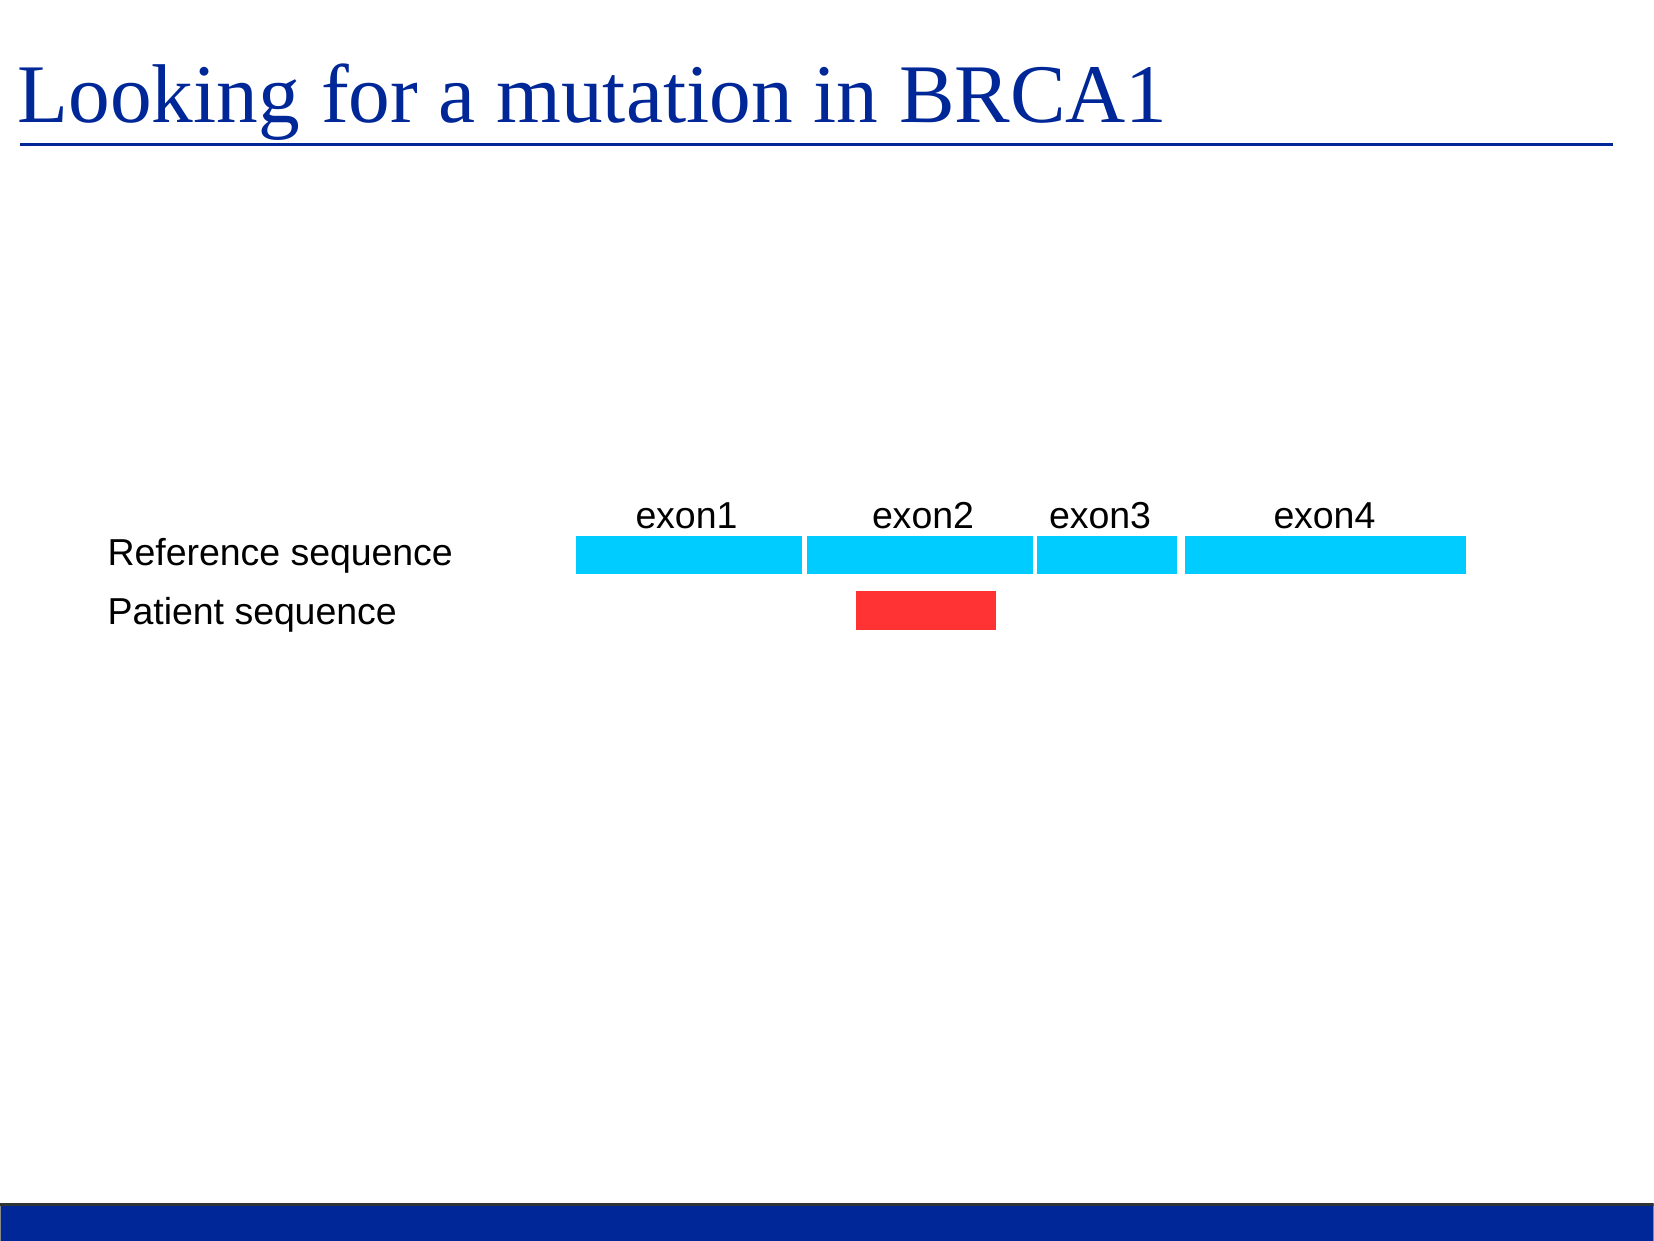

# Looking for a mutation in BRCA1
exon1
exon2
exon3
exon4
Reference sequence
Patient sequence